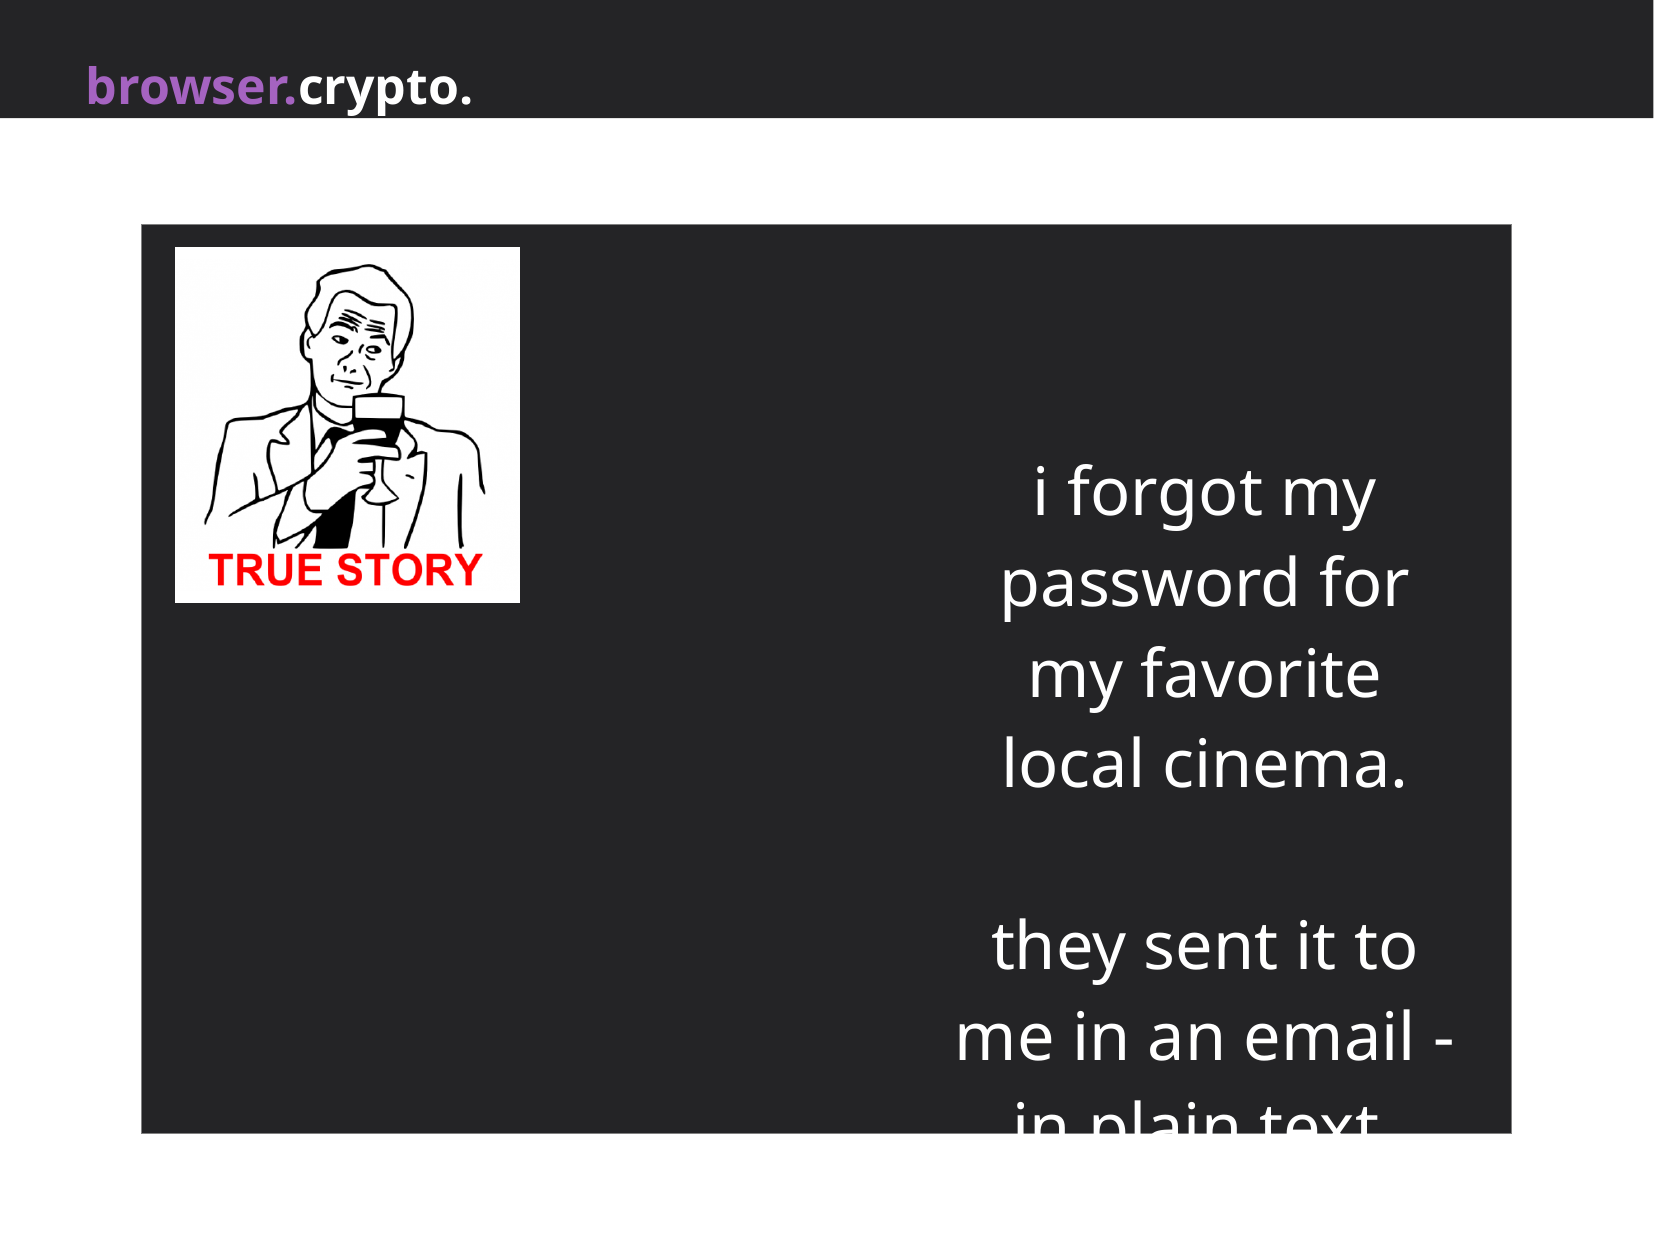

browser.crypto.
encrypt shit
i forgot my password for my favorite local cinema.
they sent it to me in an email - in plain text.